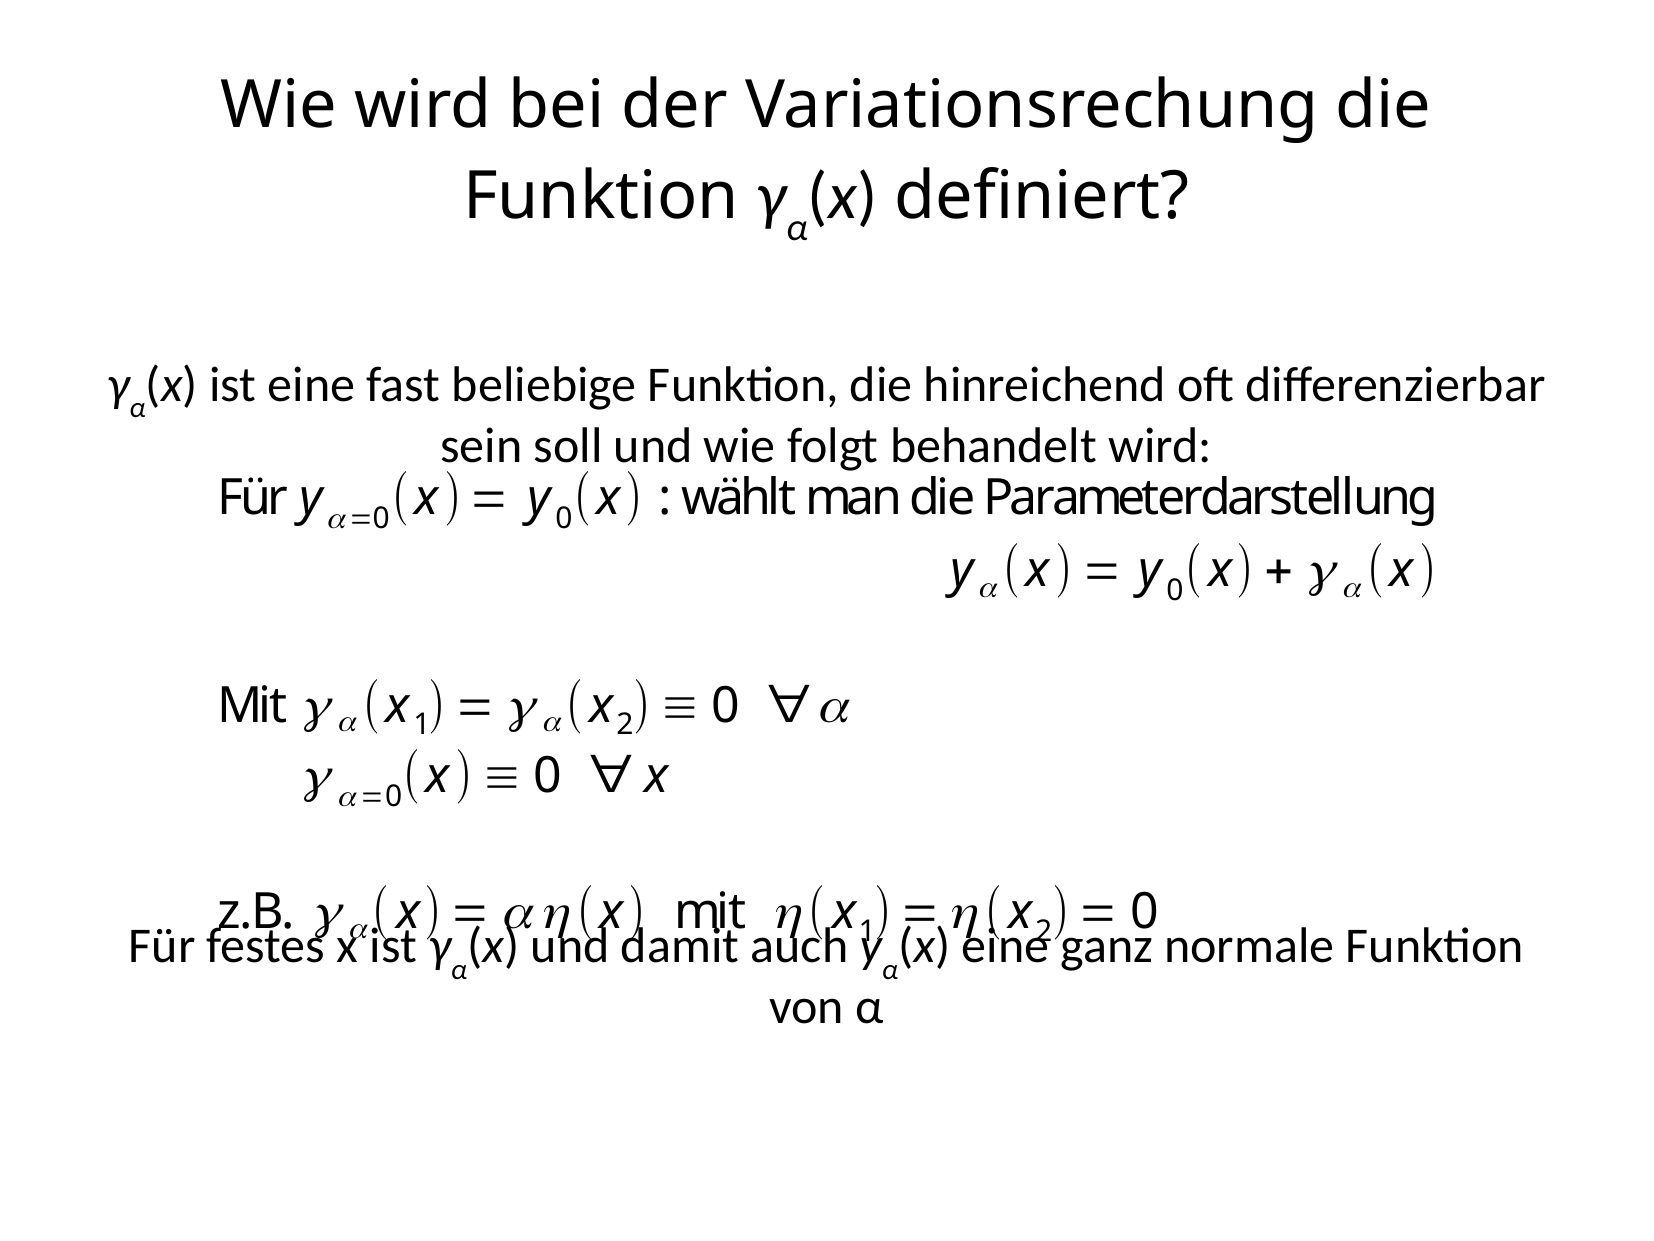

# Wie wird bei der Variationsrechung die Funktion γα(x) definiert?
γα(x) ist eine fast beliebige Funktion, die hinreichend oft differenzierbar sein soll und wie folgt behandelt wird:
Für festes x ist γα(x) und damit auch yα(x) eine ganz normale Funktion von α